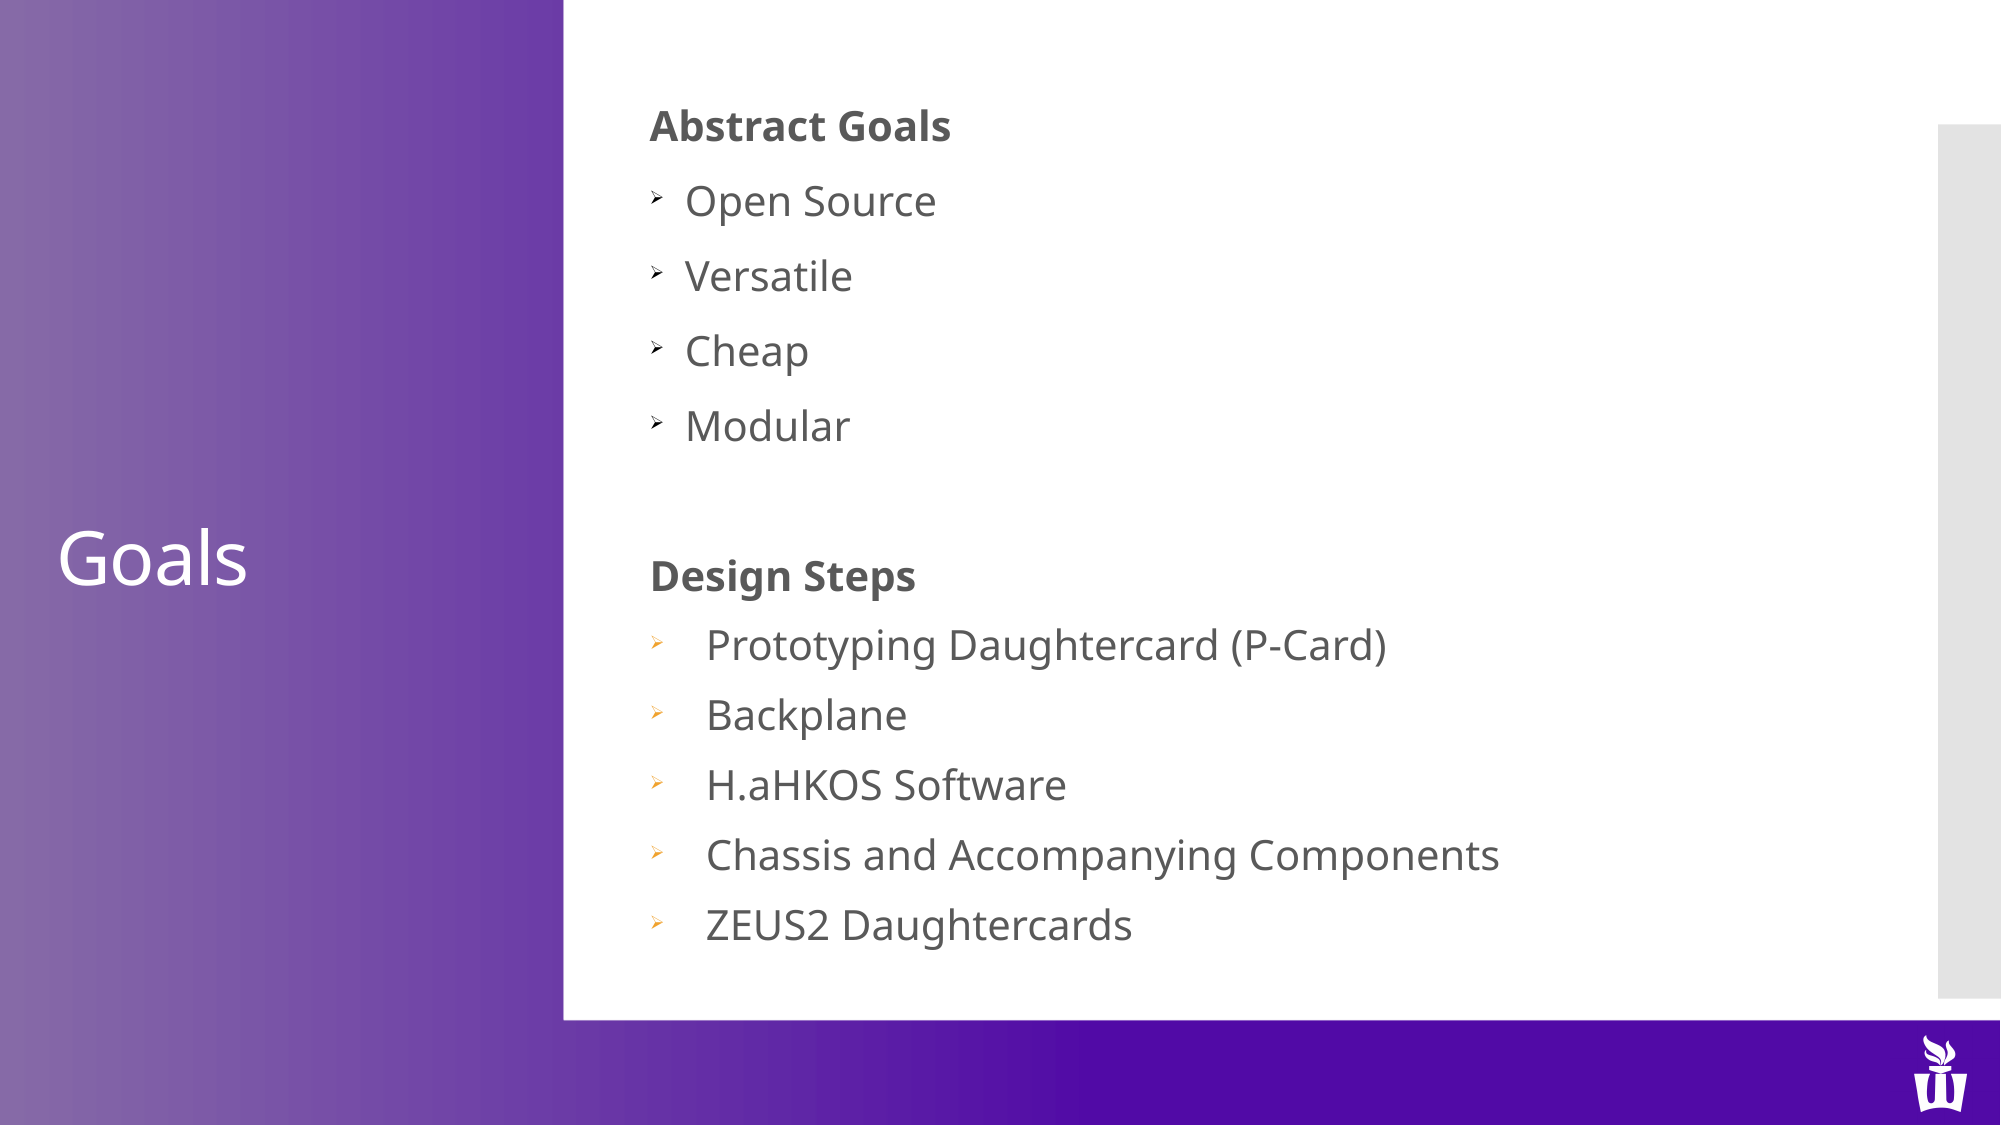

Abstract Goals
Open Source
Versatile
Cheap
Modular
Design Steps
Prototyping Daughtercard (P-Card)
Backplane
H.aHKOS Software
Chassis and Accompanying Components
ZEUS2 Daughtercards
Goals